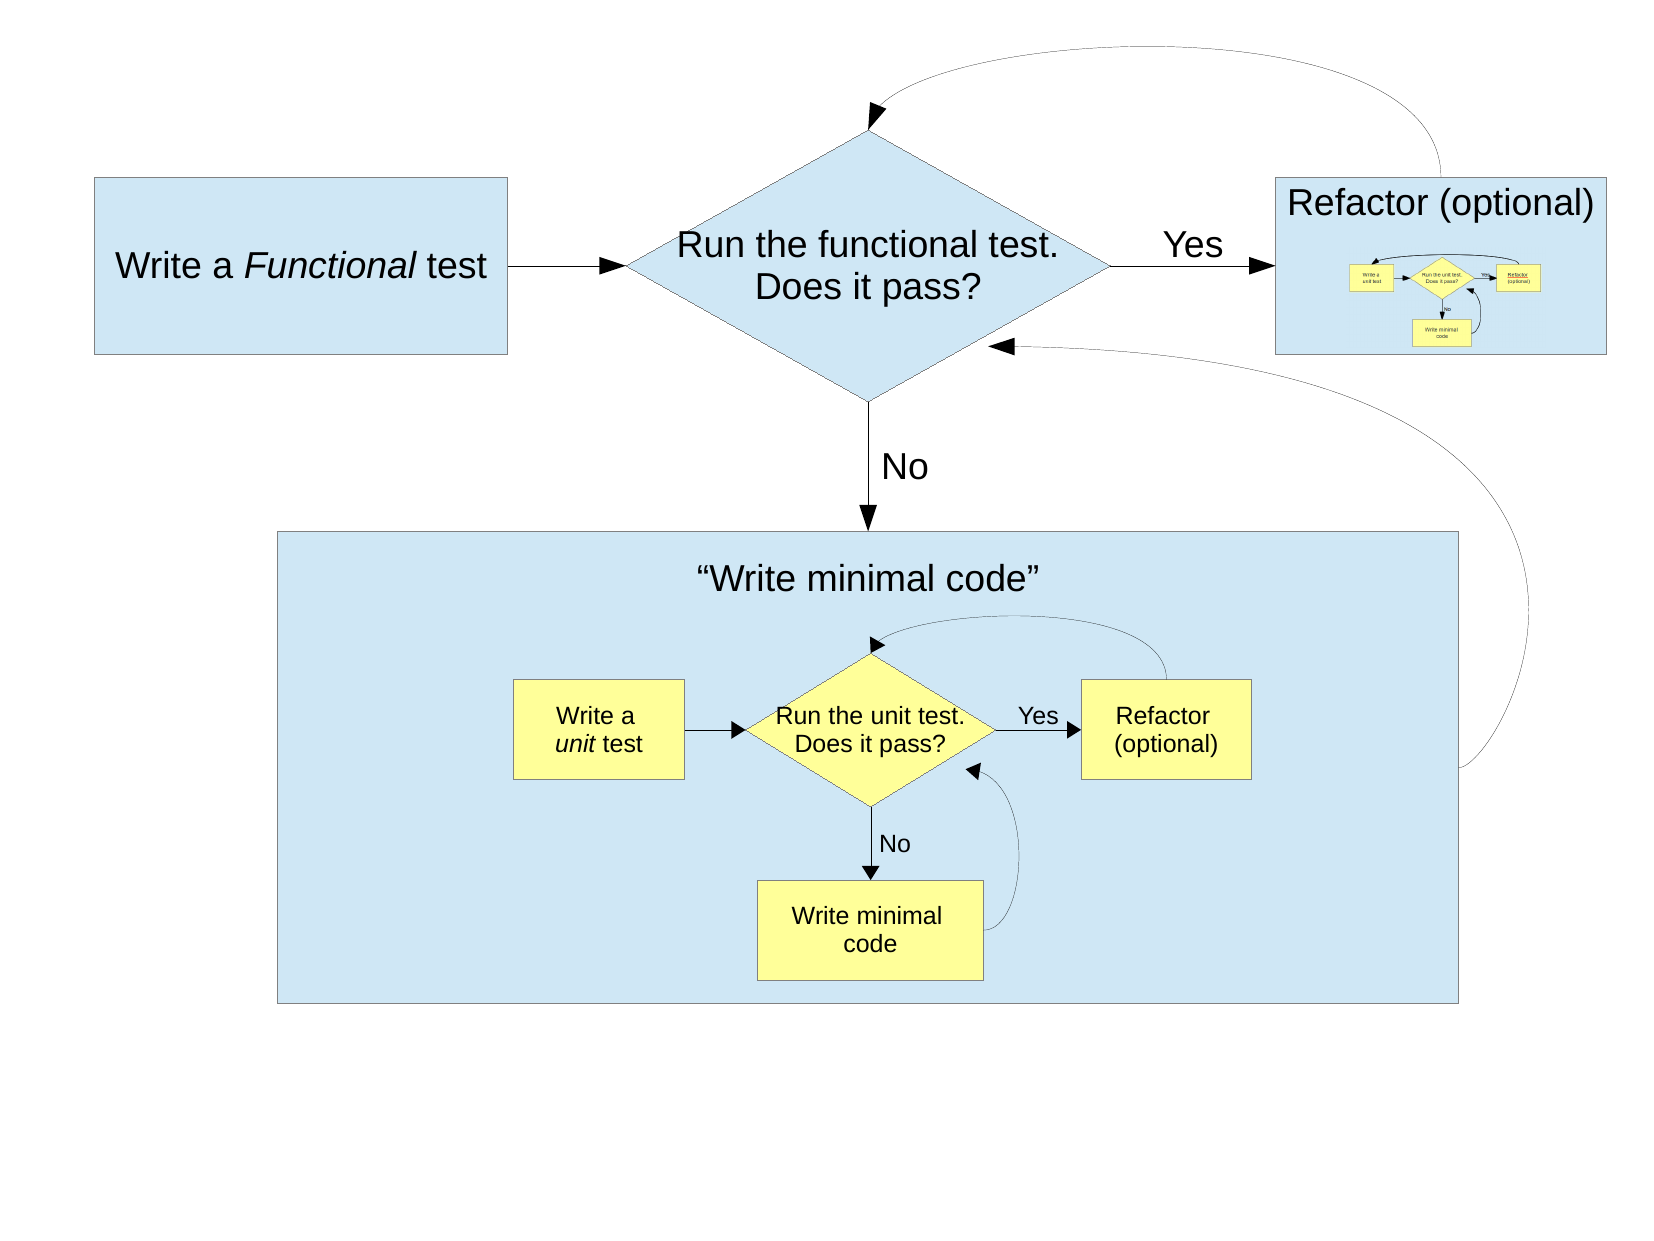

Run the functional test.
Does it pass?
Write a Functional test
Refactor (optional)
“Write minimal code”
Run the unit test.
Does it pass?
Write a
unit test
Refactor
(optional)
Write minimal
code